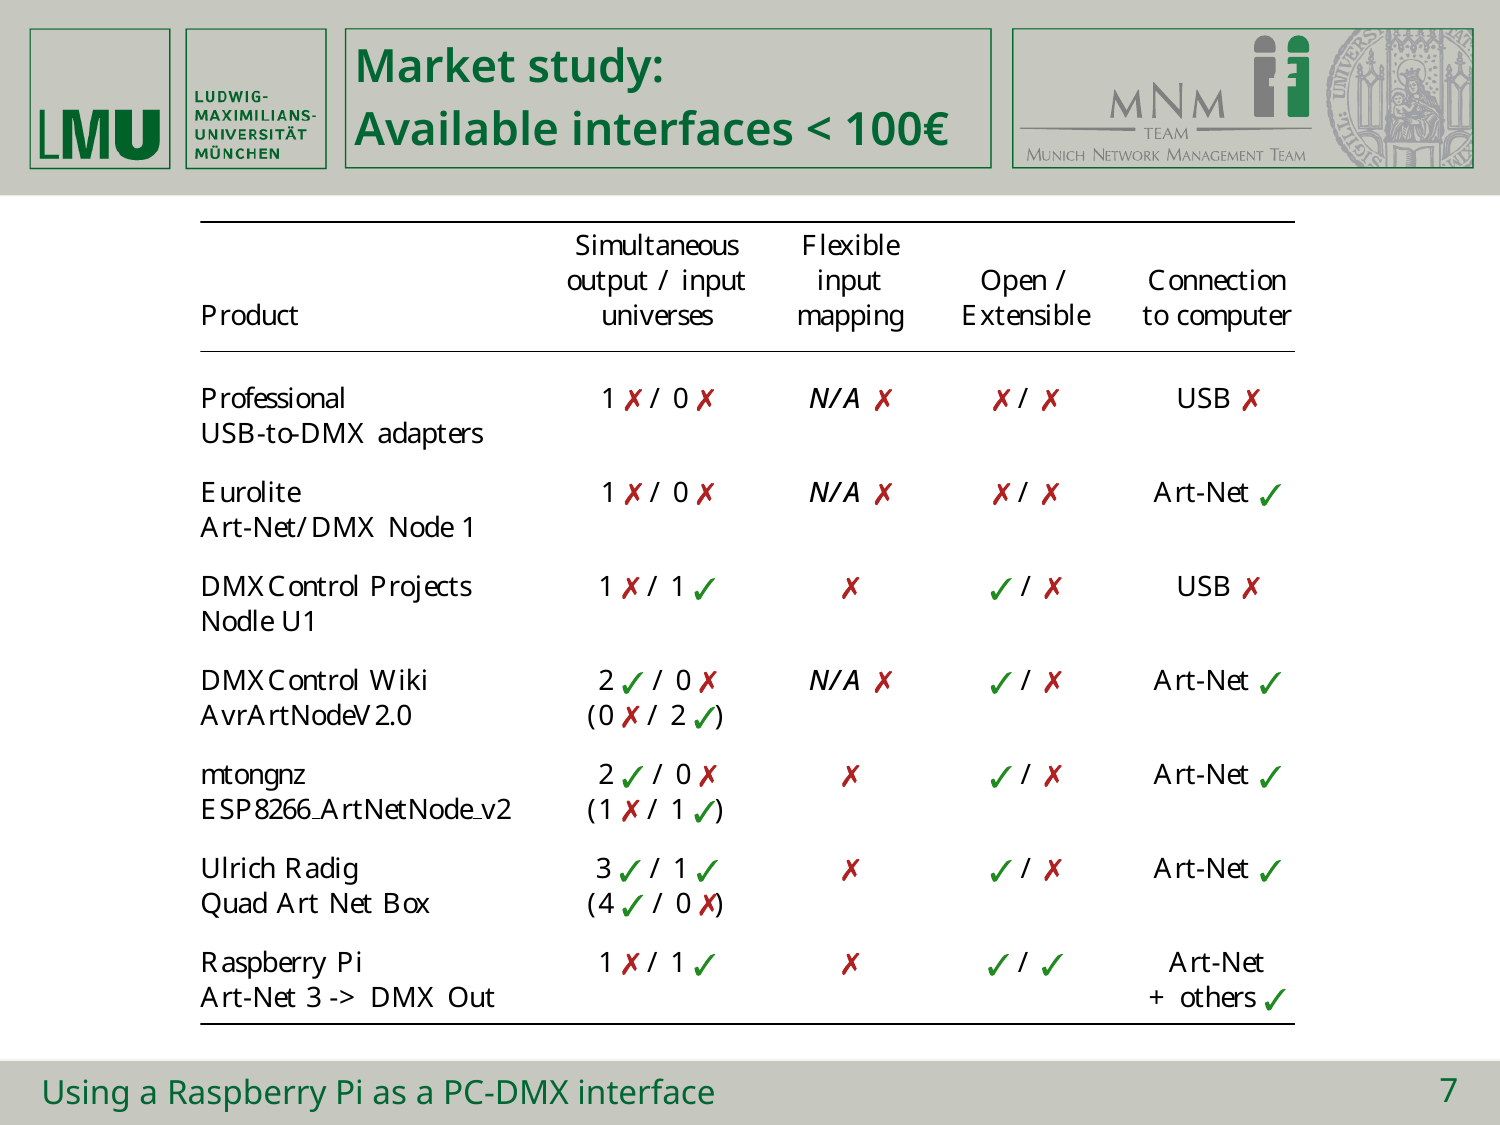

# Market study: Available interfaces < 100€
PC-DMX interface with Raspberry Pi
7